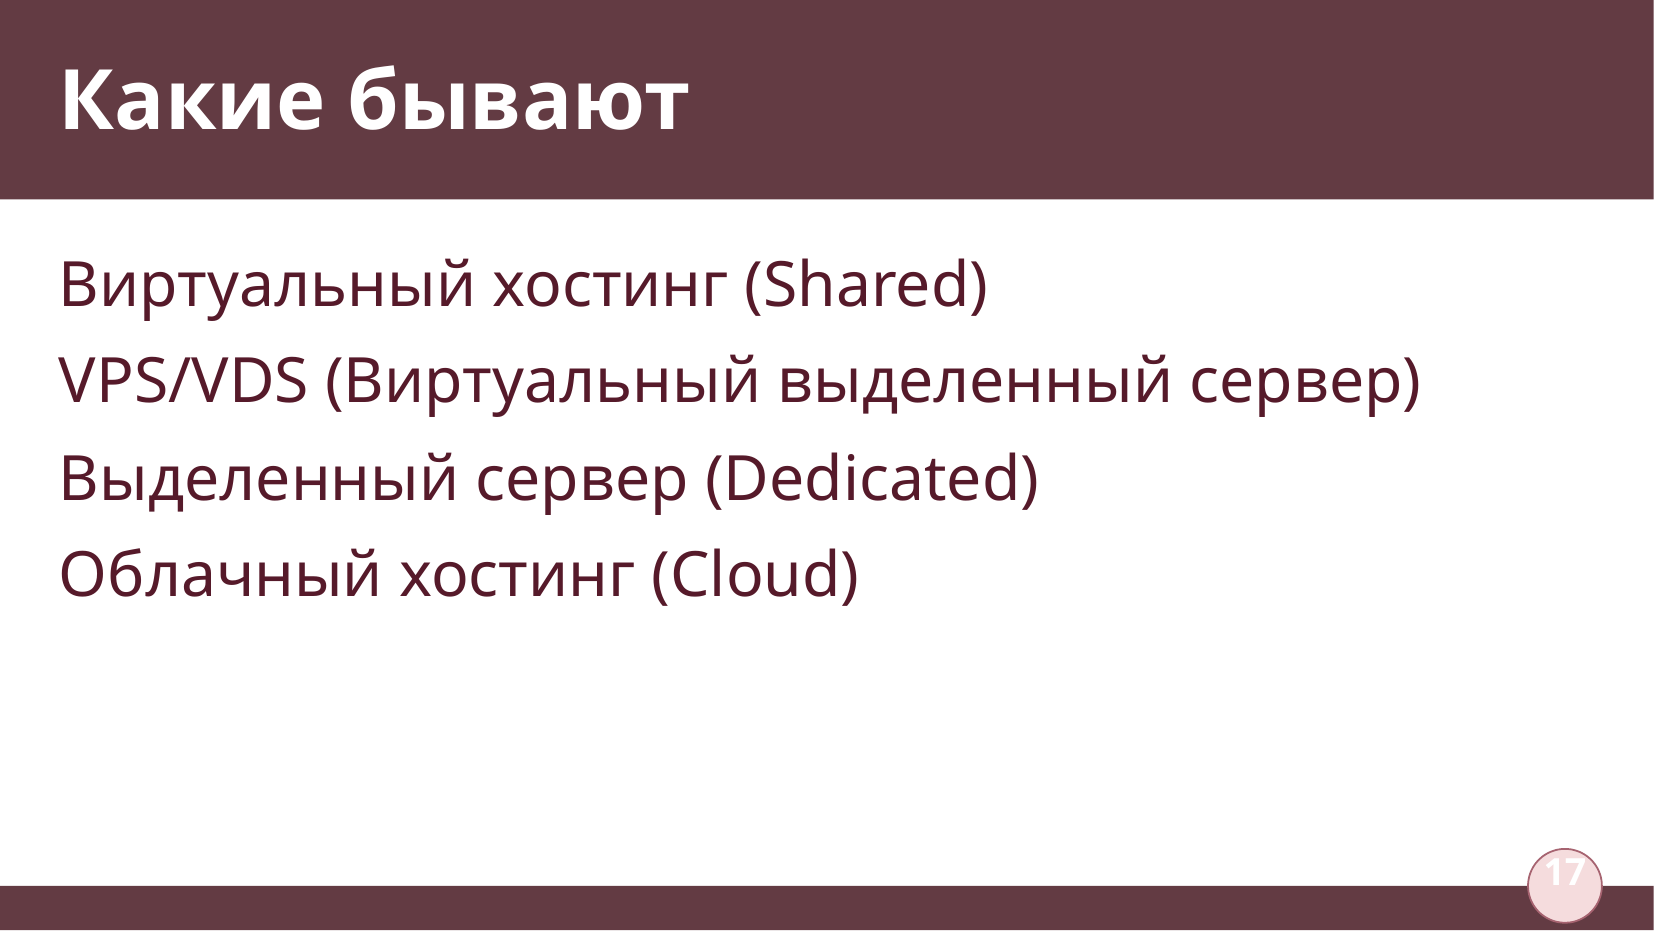

# Какие бывают
Виртуальный хостинг (Shared)
VPS/VDS (Виртуальный выделенный сервер)
Выделенный сервер (Dedicated)
Облачный хостинг (Cloud)